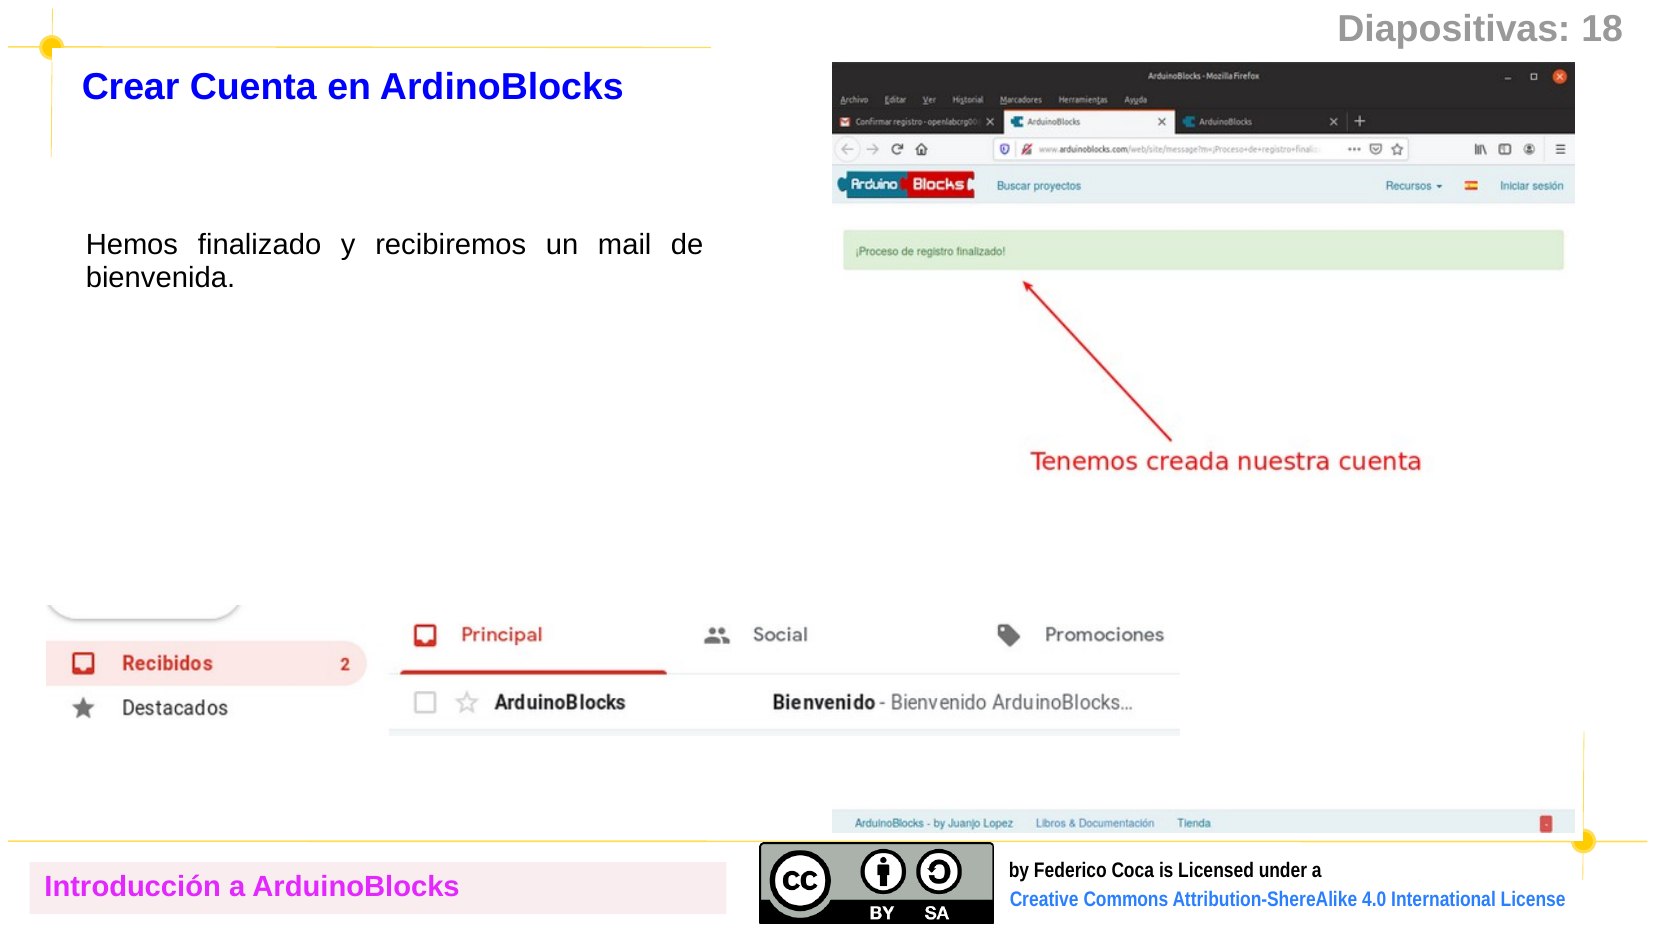

Diapositivas: 18
Crear Cuenta en ArdinoBlocks
Hemos finalizado y recibiremos un mail de bienvenida.
Introducción a ArduinoBlocks